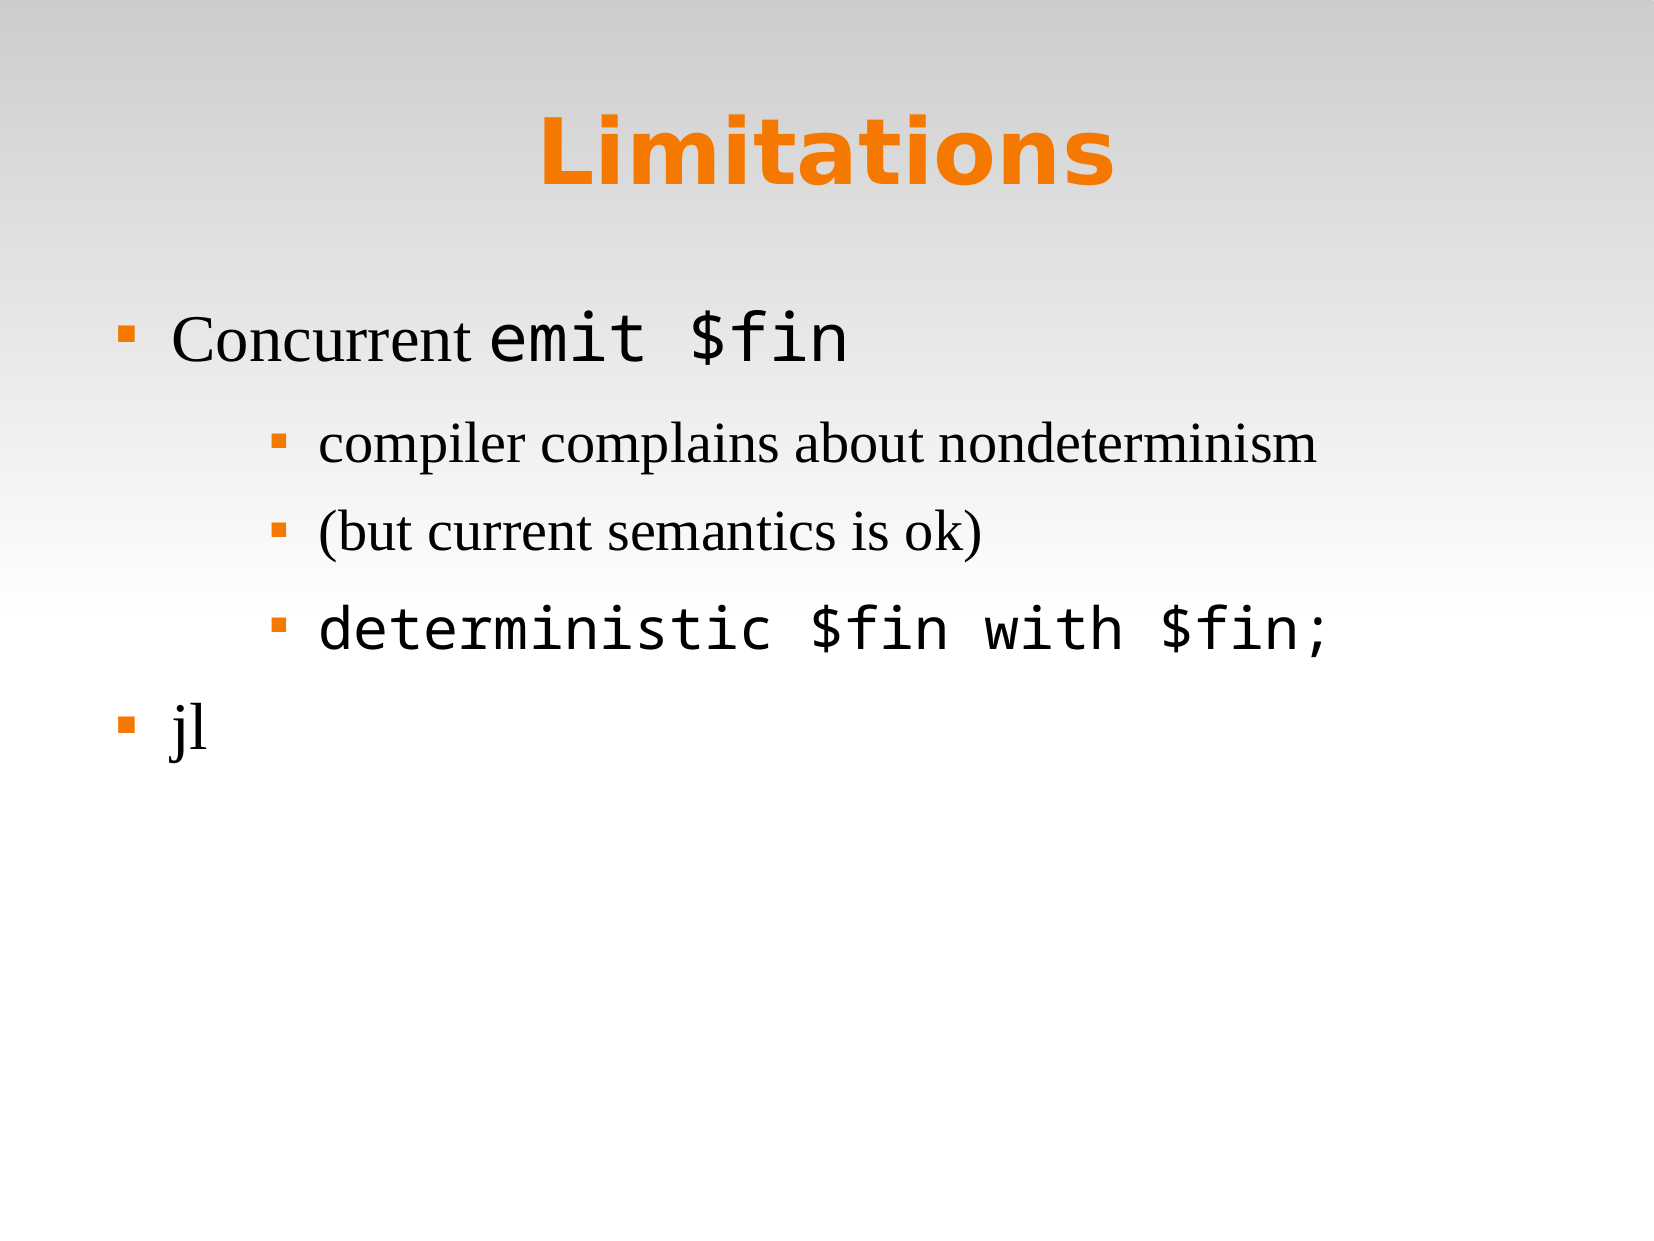

# Limitations
Concurrent emit $fin
compiler complains about nondeterminism
(but current semantics is ok)
deterministic $fin with $fin;
jl